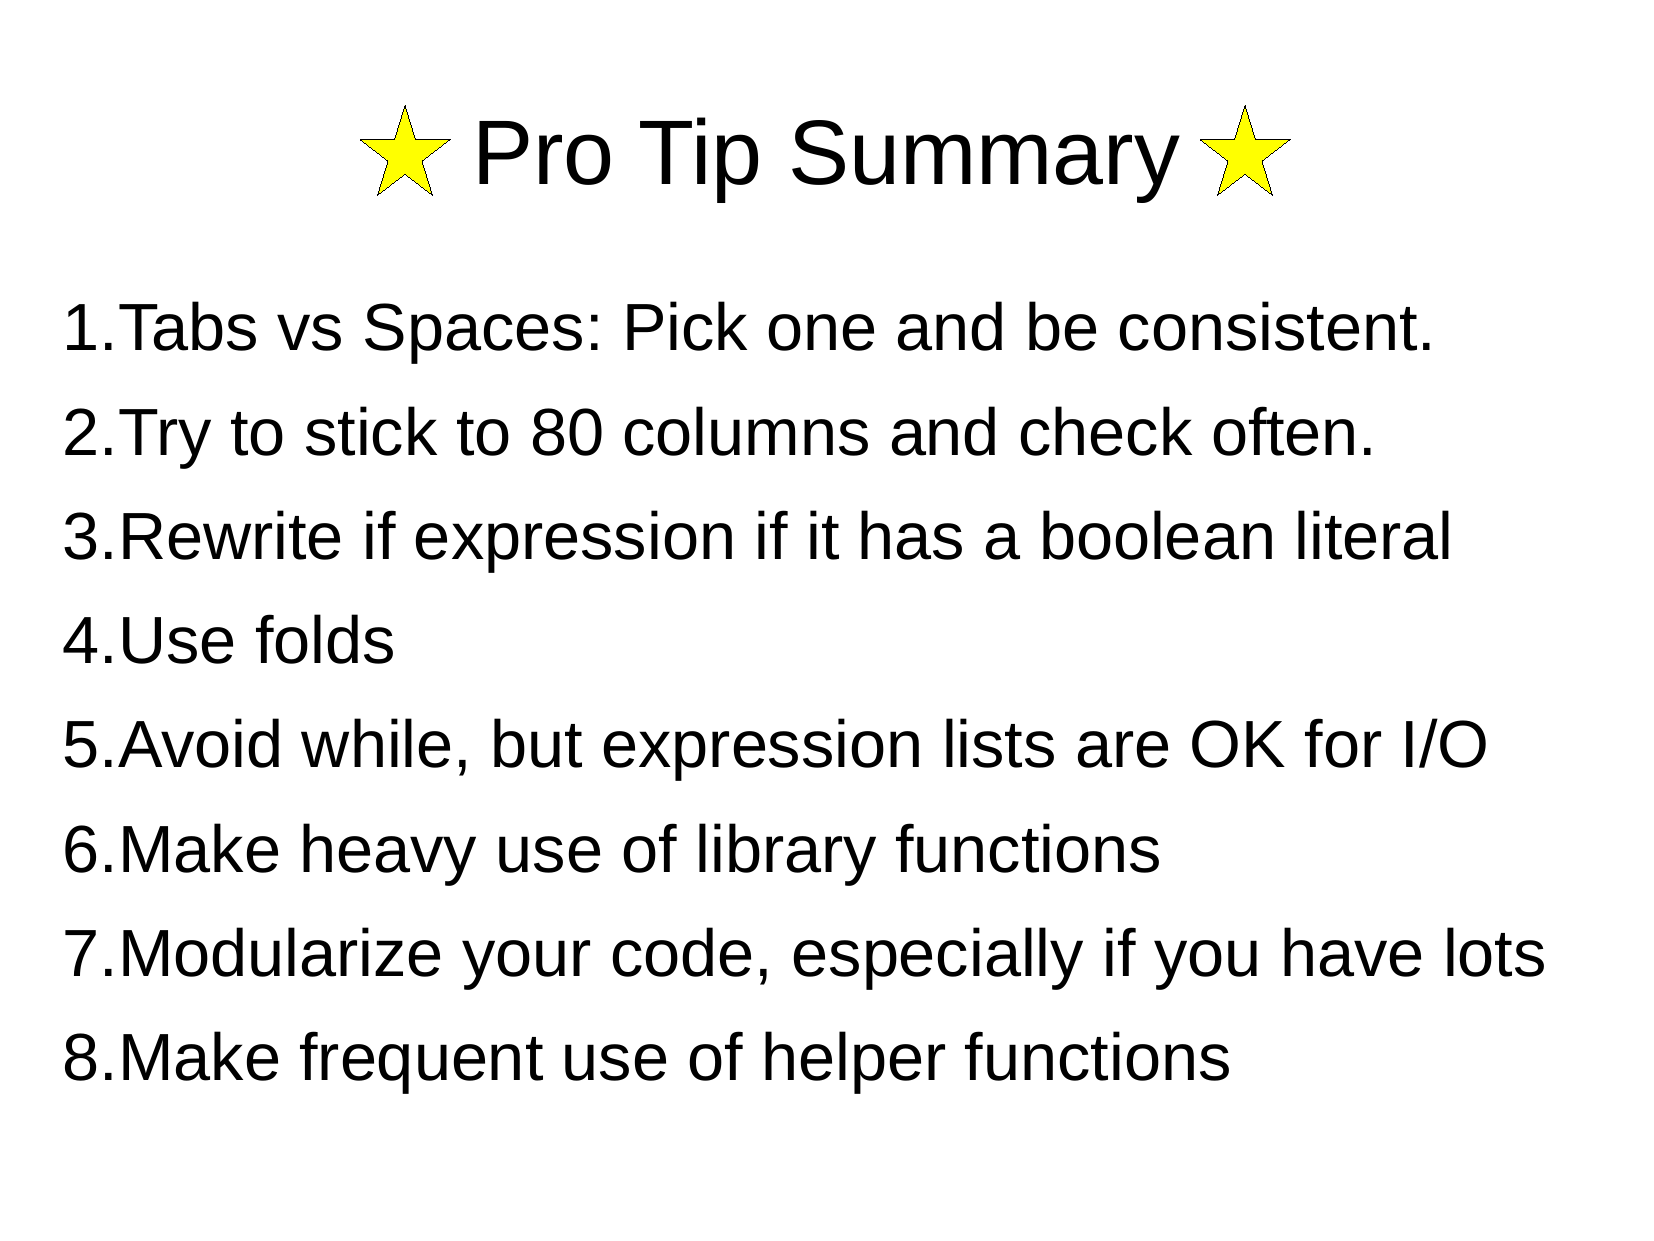

# Pro Tip Summary
Tabs vs Spaces: Pick one and be consistent.
Try to stick to 80 columns and check often.
Rewrite if expression if it has a boolean literal
Use folds
Avoid while, but expression lists are OK for I/O
Make heavy use of library functions
Modularize your code, especially if you have lots
Make frequent use of helper functions